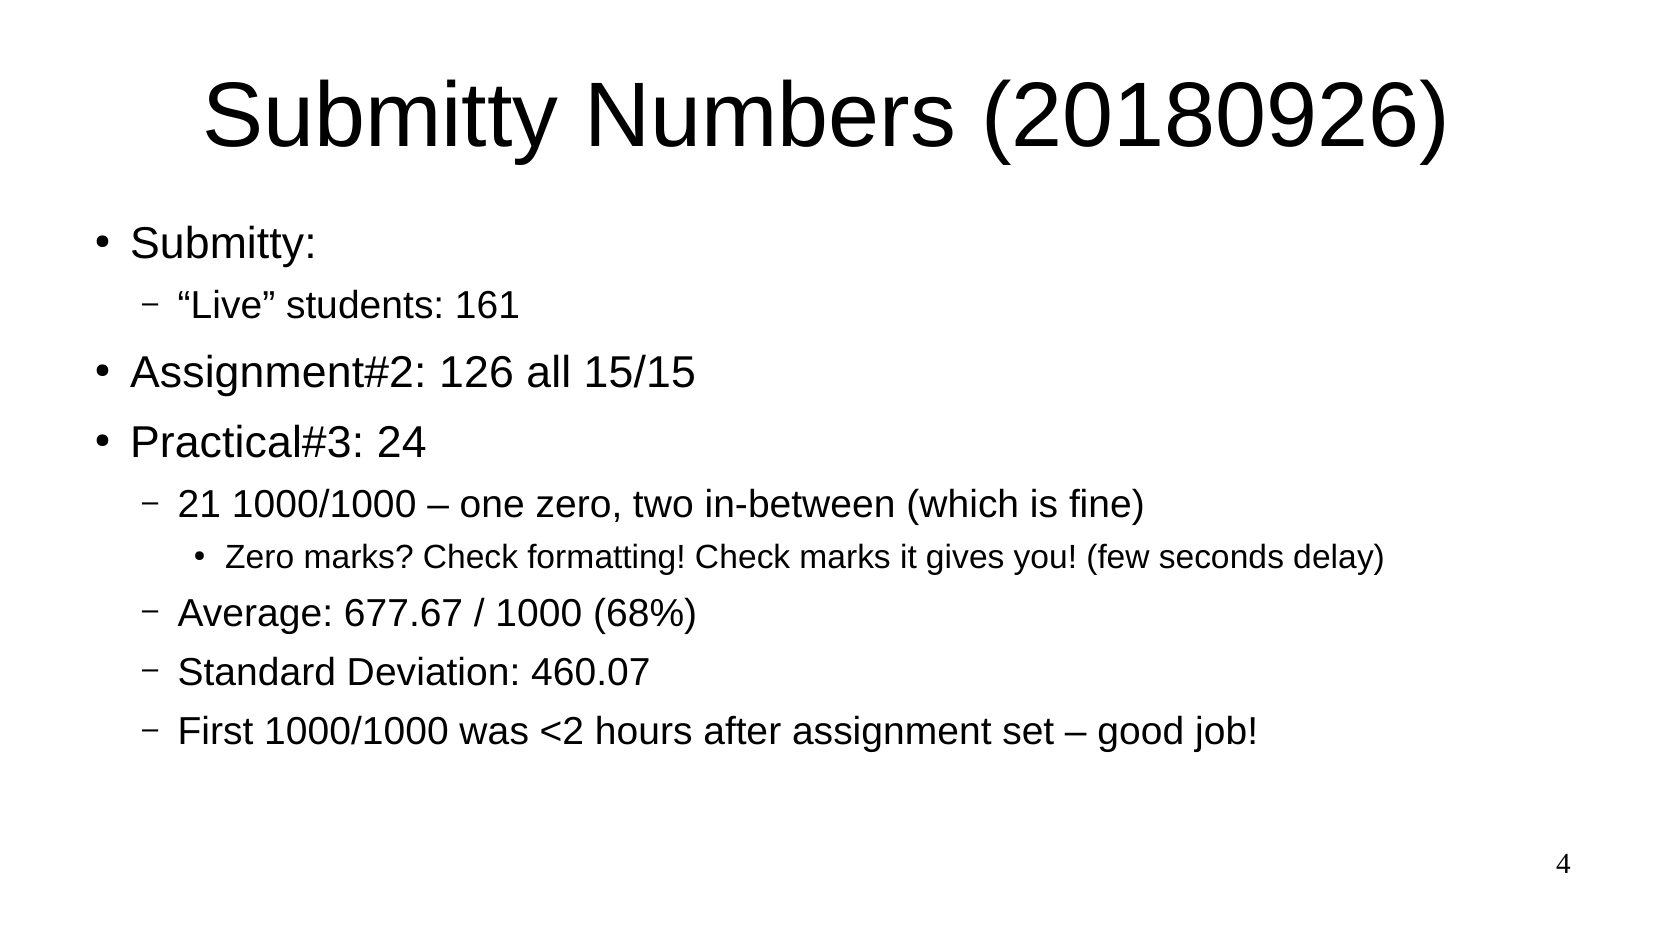

# Submitty Numbers (20180926)
Submitty:
“Live” students: 161
Assignment#2: 126 all 15/15
Practical#3: 24
21 1000/1000 – one zero, two in-between (which is fine)
Zero marks? Check formatting! Check marks it gives you! (few seconds delay)
Average: 677.67 / 1000 (68%)
Standard Deviation: 460.07
First 1000/1000 was <2 hours after assignment set – good job!
4